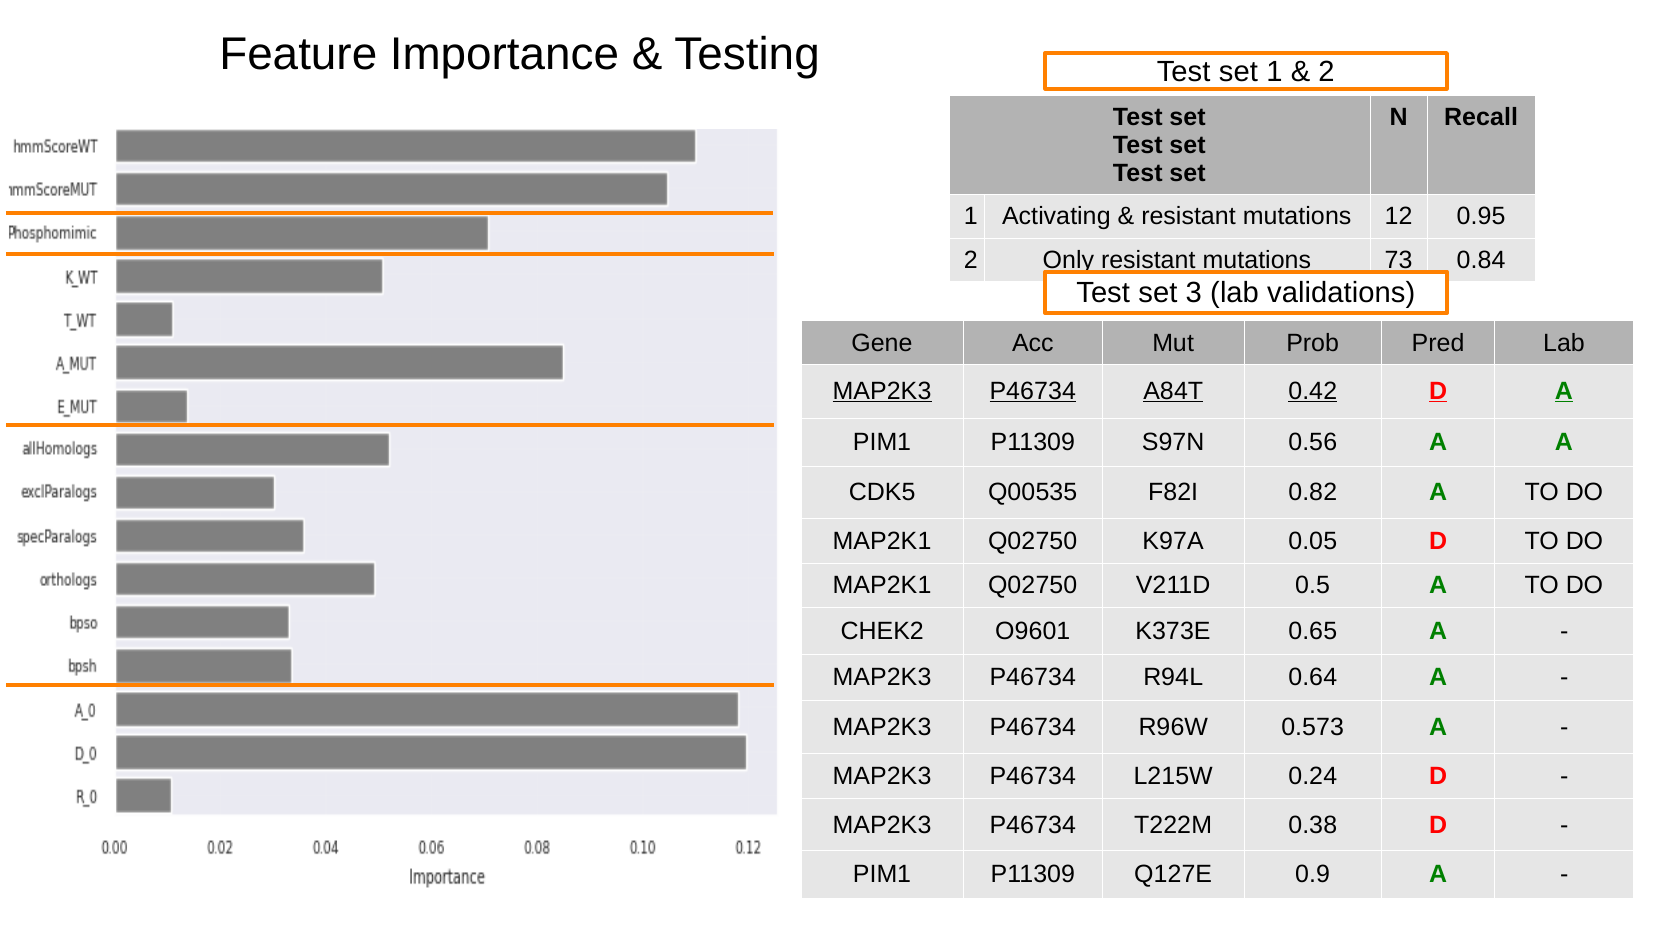

# Feature Importance & Testing
Test set 1 & 2
| Test set Test set Test set | | N | Recall |
| --- | --- | --- | --- |
| 1 | Activating & resistant mutations | 12 | 0.95 |
| 2 | Only resistant mutations | 73 | 0.84 |
Test set 3 (lab validations)
| Gene | Acc | Mut | Prob | Pred | Lab |
| --- | --- | --- | --- | --- | --- |
| MAP2K3 | P46734 | A84T | 0.42 | D | A |
| PIM1 | P11309 | S97N | 0.56 | A | A |
| CDK5 | Q00535 | F82I | 0.82 | A | TO DO |
| MAP2K1 | Q02750 | K97A | 0.05 | D | TO DO |
| MAP2K1 | Q02750 | V211D | 0.5 | A | TO DO |
| CHEK2 | O9601 | K373E | 0.65 | A | - |
| MAP2K3 | P46734 | R94L | 0.64 | A | - |
| MAP2K3 | P46734 | R96W | 0.573 | A | - |
| MAP2K3 | P46734 | L215W | 0.24 | D | - |
| MAP2K3 | P46734 | T222M | 0.38 | D | - |
| PIM1 | P11309 | Q127E | 0.9 | A | - |